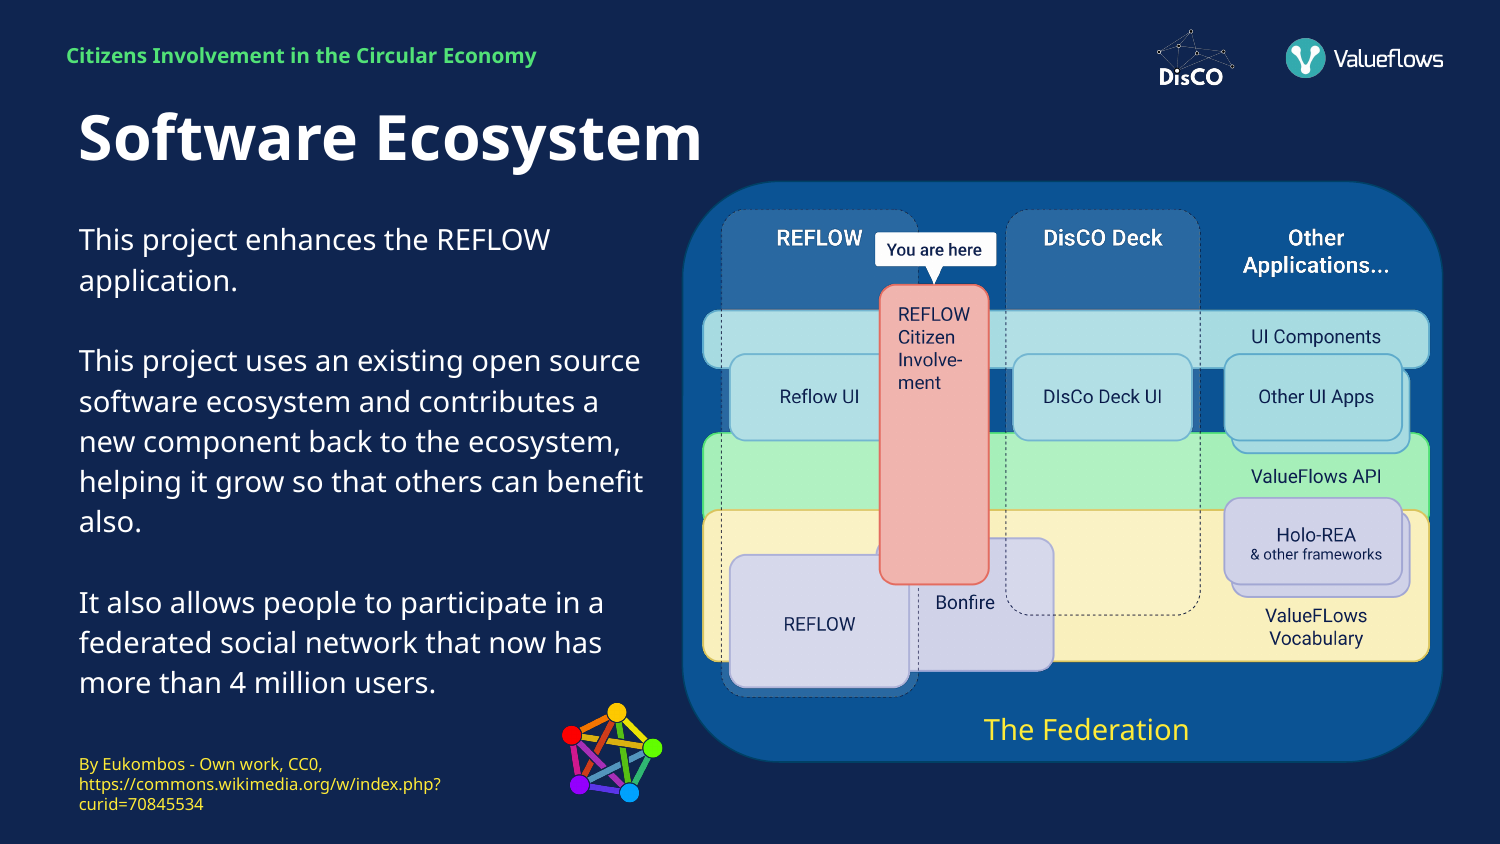

# Software Ecosystem
This project enhances the REFLOW application.
This project uses an existing open source software ecosystem and contributes a new component back to the ecosystem, helping it grow so that others can benefit also.
It also allows people to participate in a federated social network that now has more than 4 million users.
The Federation
By Eukombos - Own work, CC0, https://commons.wikimedia.org/w/index.php?curid=70845534